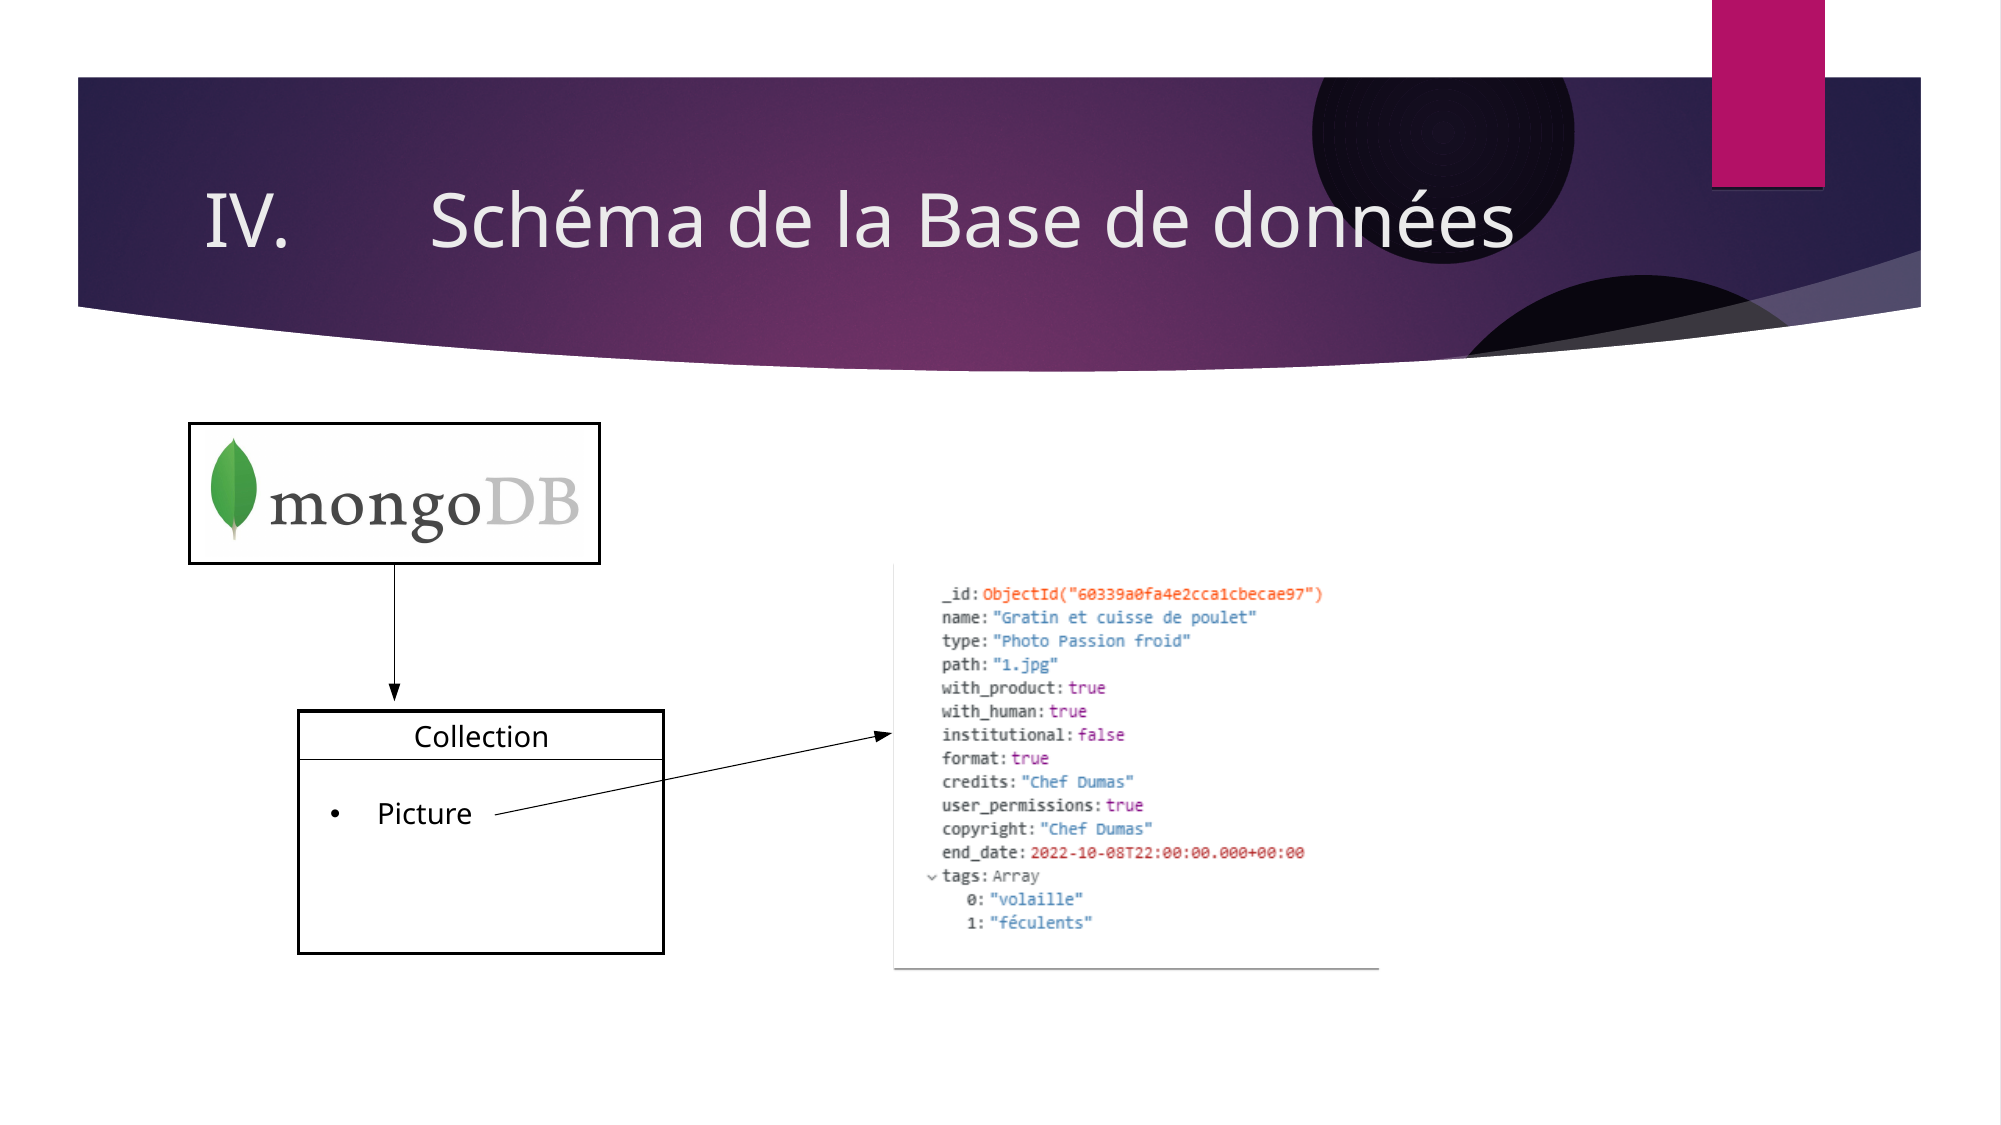

# IV.		Schéma de la Base de données
Collection
Picture